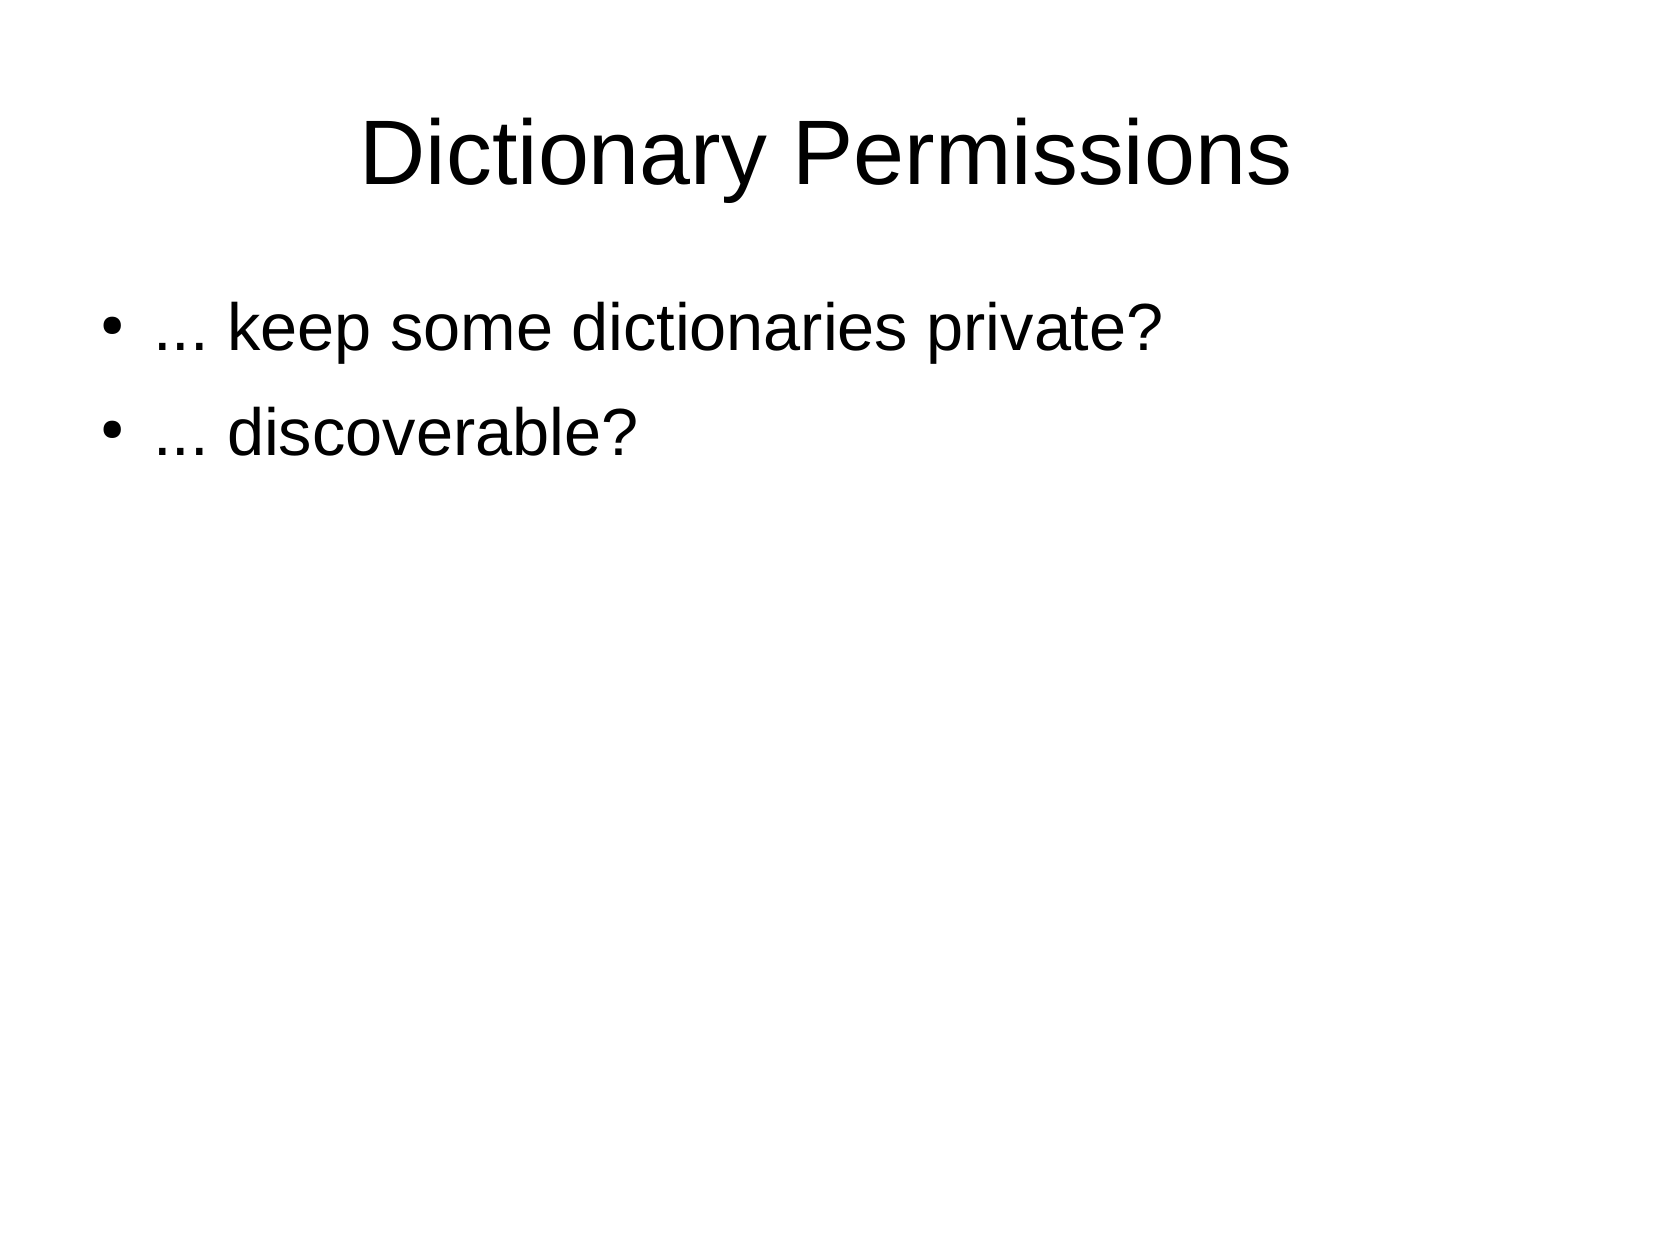

# Dictionary Permissions
... keep some dictionaries private?
... discoverable?